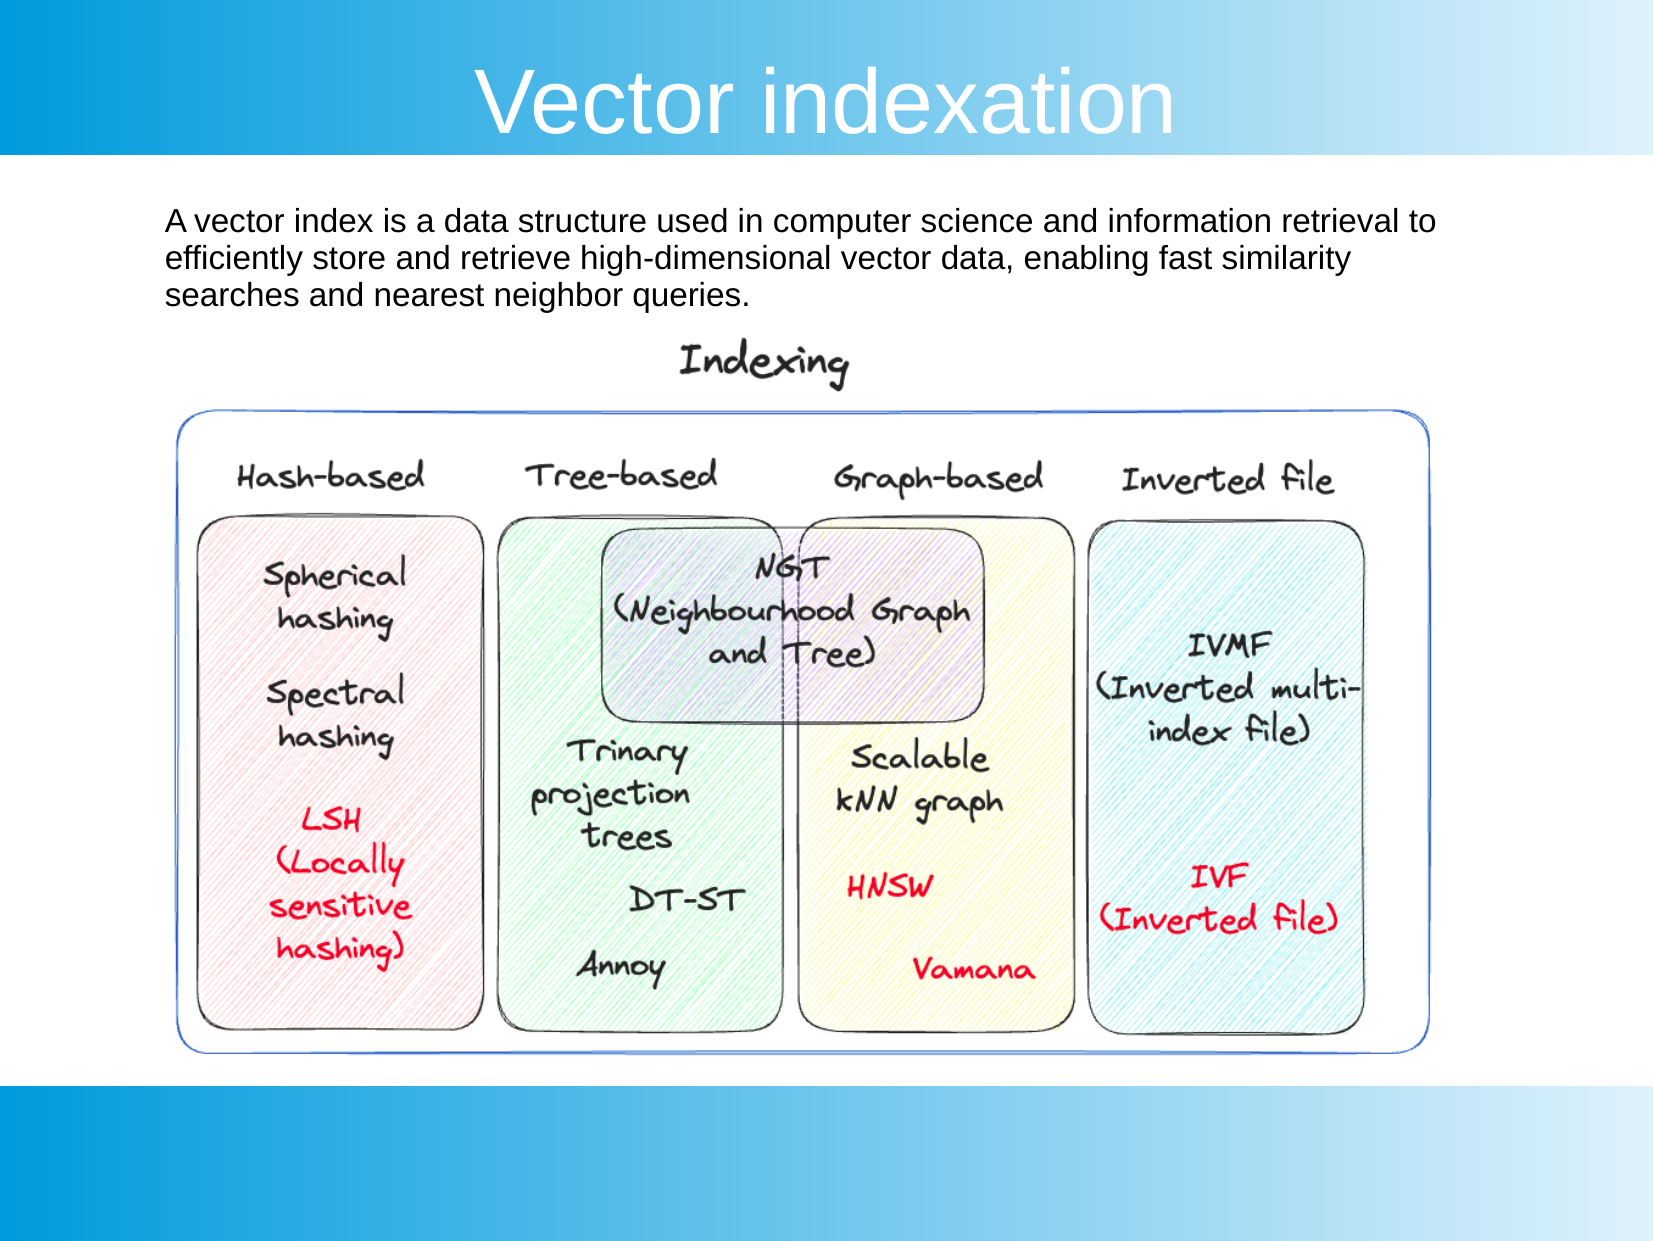

# Vector indexation
A vector index is a data structure used in computer science and information retrieval to efficiently store and retrieve high-dimensional vector data, enabling fast similarity searches and nearest neighbor queries.